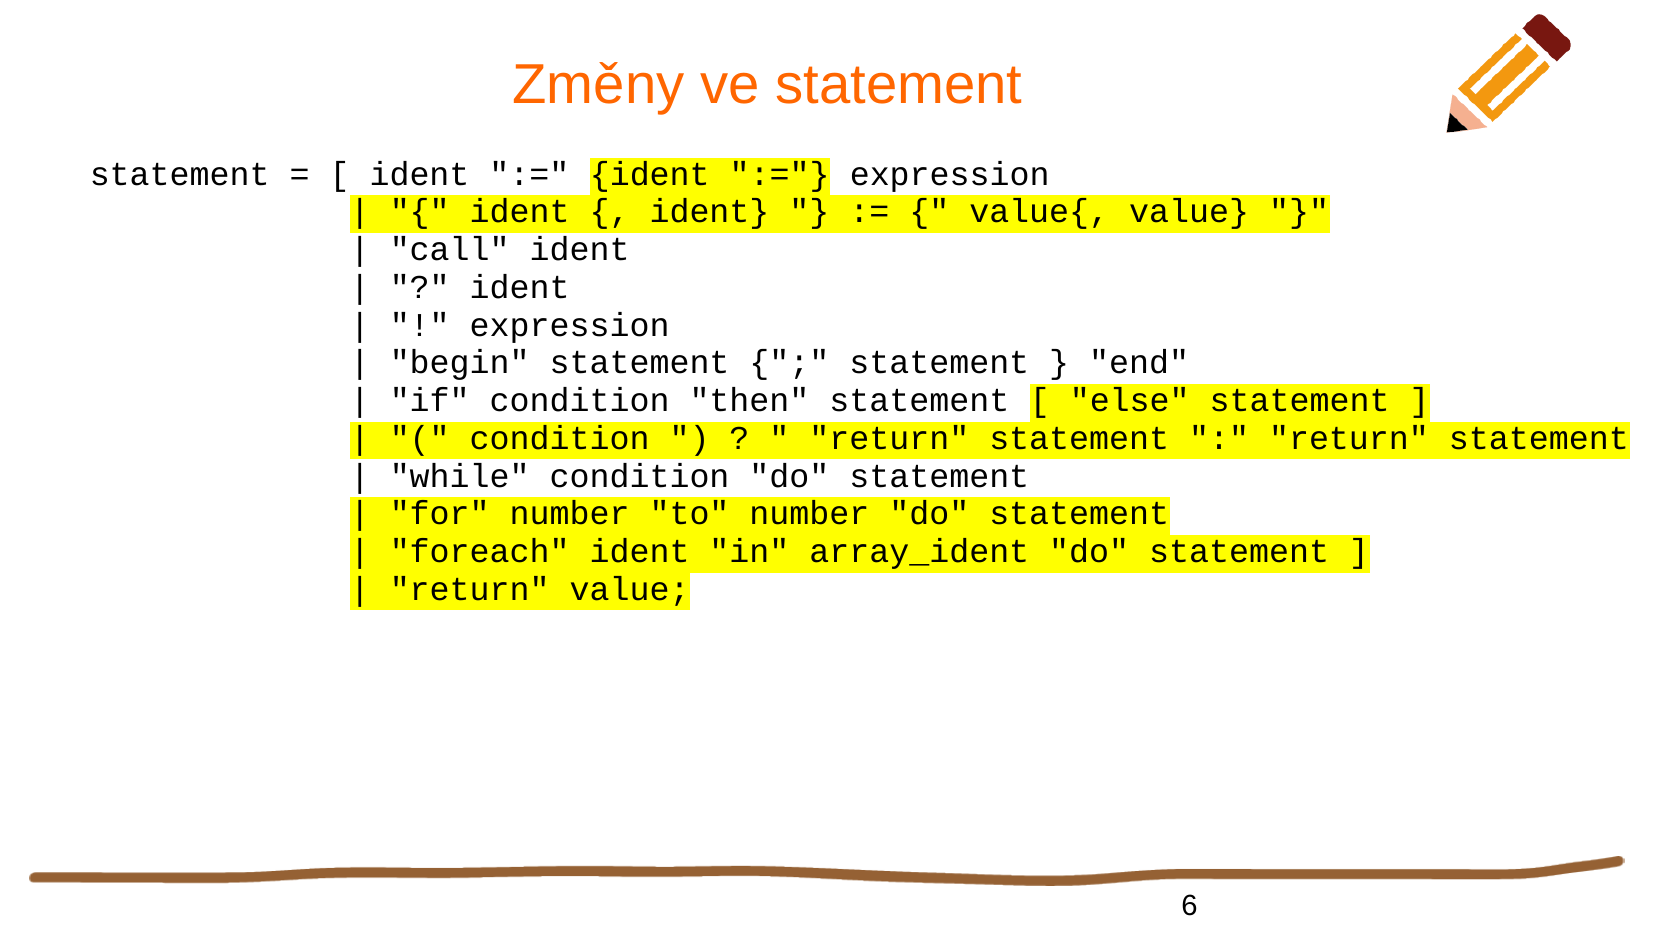

# Změny ve statement
statement = [ ident ":=" {ident ":="} expression
 | "{" ident {, ident} "} := {" value{, value} "}"
 | "call" ident
 | "?" ident
 | "!" expression
 | "begin" statement {";" statement } "end"
 | "if" condition "then" statement [ "else" statement ]
 | "(" condition ") ? " "return" statement ":" "return" statement
 | "while" condition "do" statement
 | "for" number "to" number "do" statement
 | "foreach" ident "in" array_ident "do" statement ]
 | "return" value;